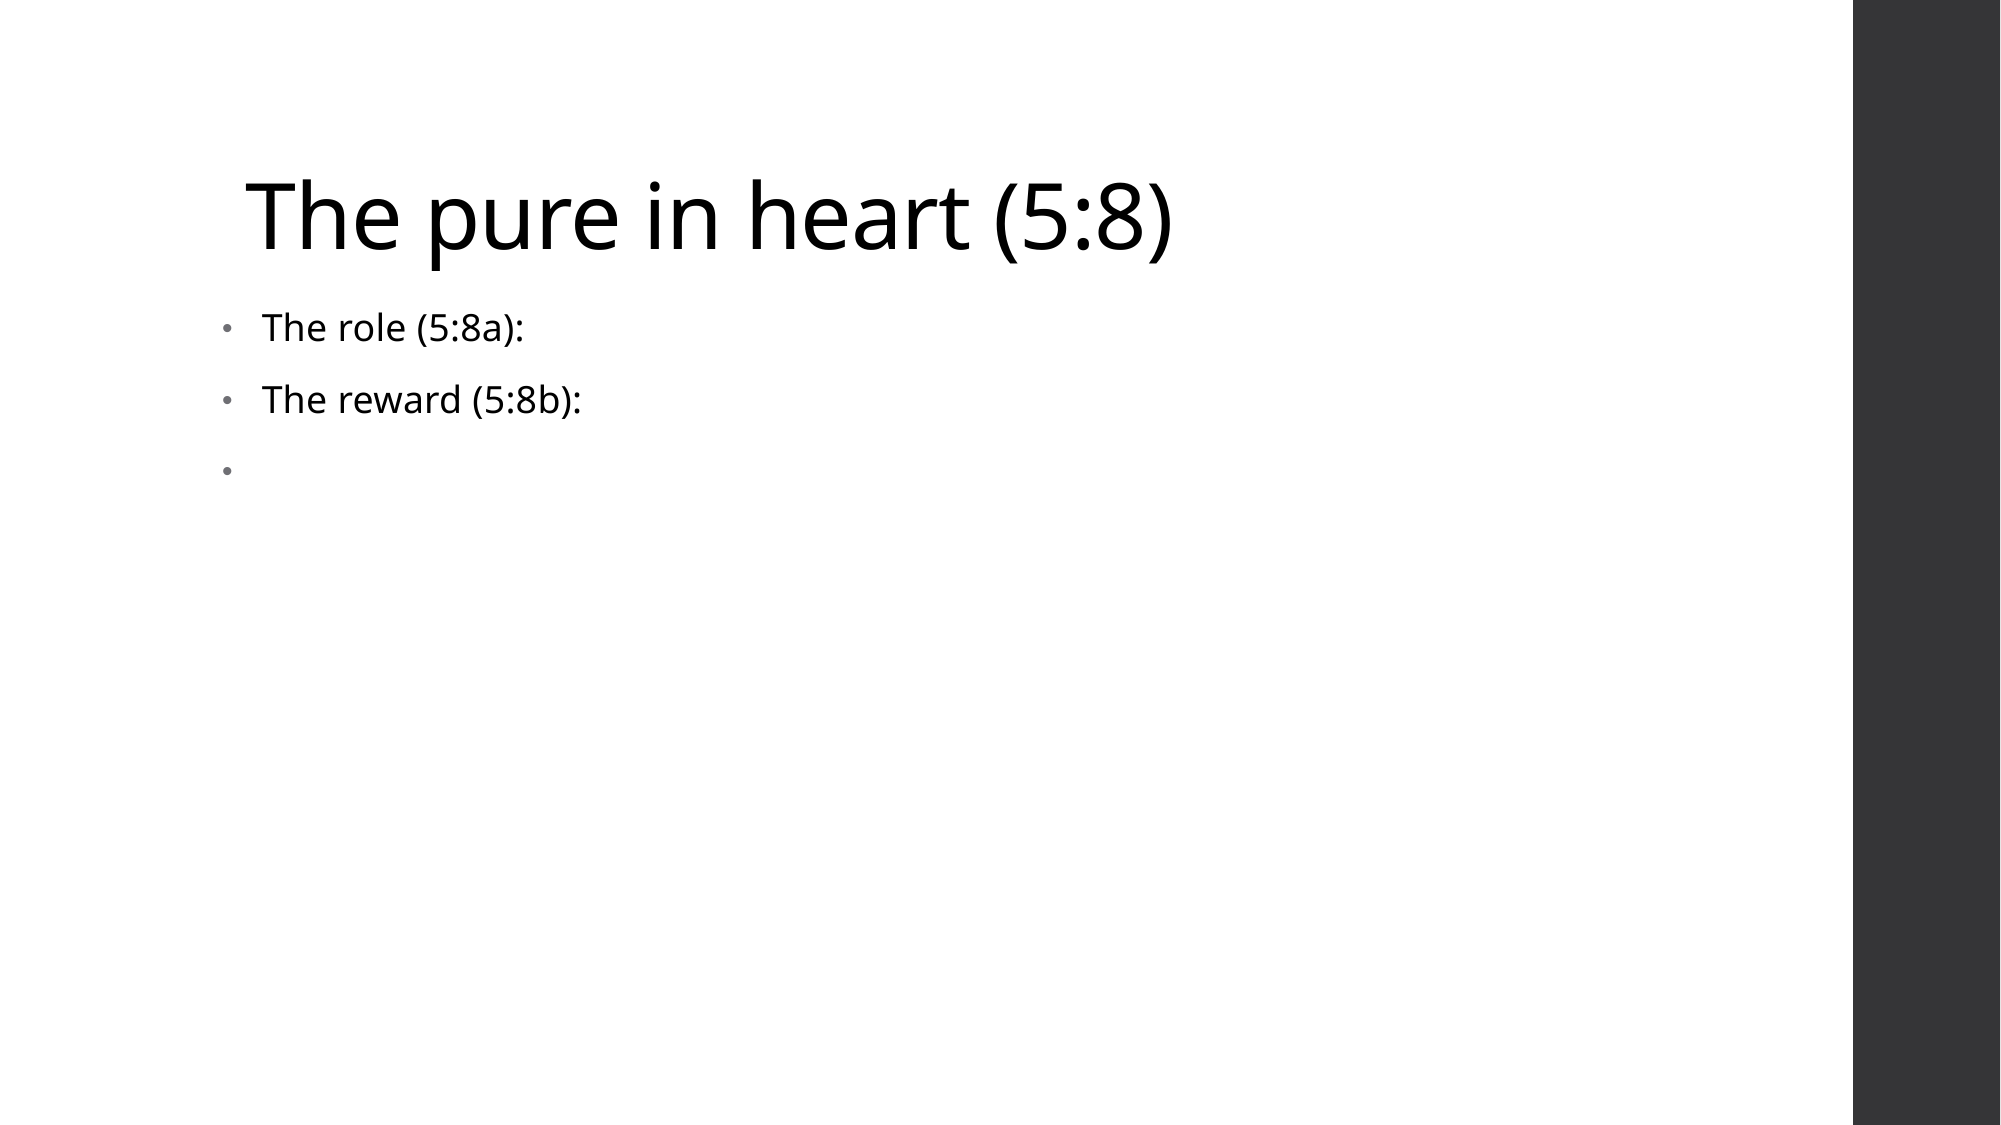

# The pure in heart (5:8)
 The role (5:8a):
 The reward (5:8b):